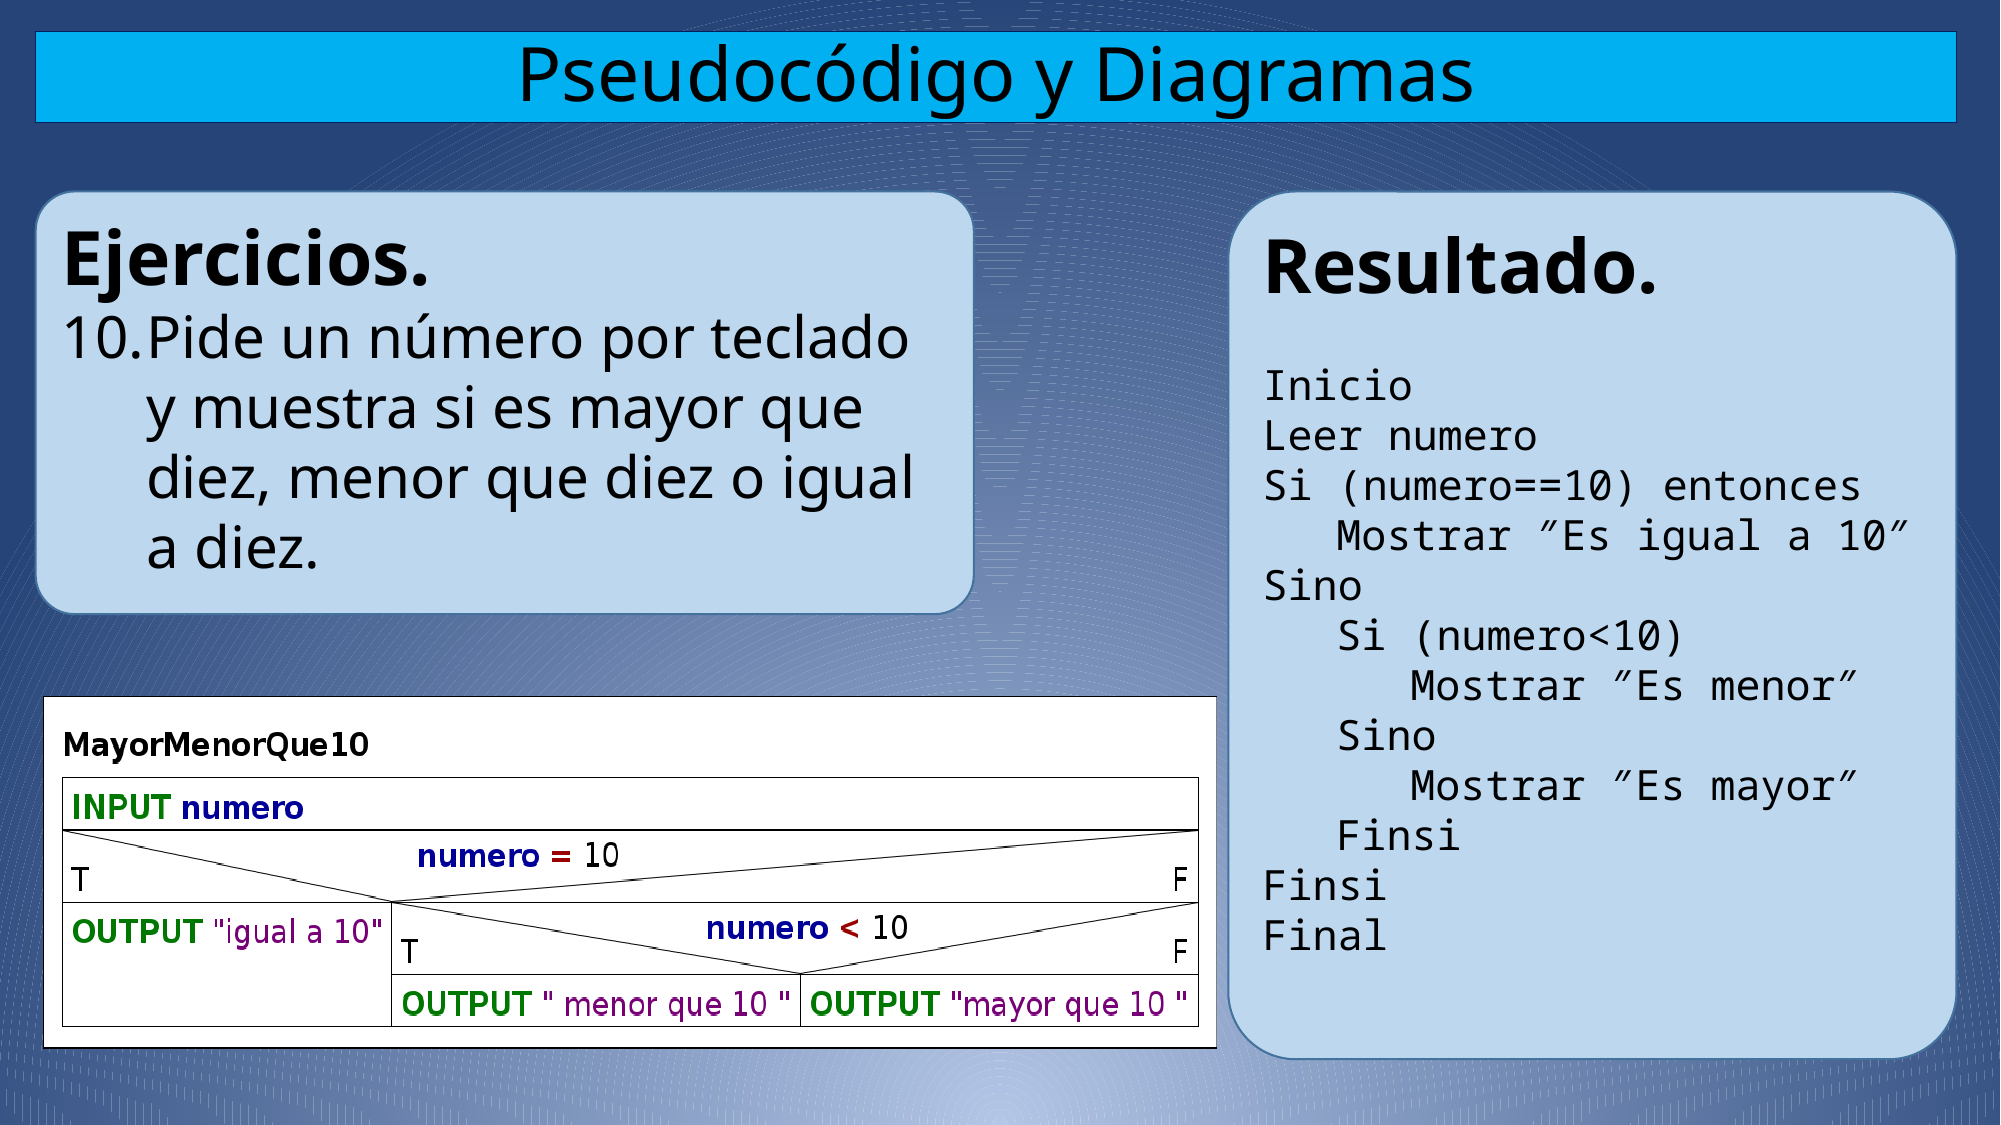

# Pseudocódigo y Diagramas
Ejercicios.
Pide un número por teclado y muestra si es mayor que diez, menor que diez o igual a diez.
Resultado.
Inicio
Leer numero
Si (numero==10) entonces
	Mostrar ″Es igual a 10″
Sino
	Si (numero<10)
		Mostrar ″Es menor″
	Sino
		Mostrar ″Es mayor″
	Finsi
Finsi
Final